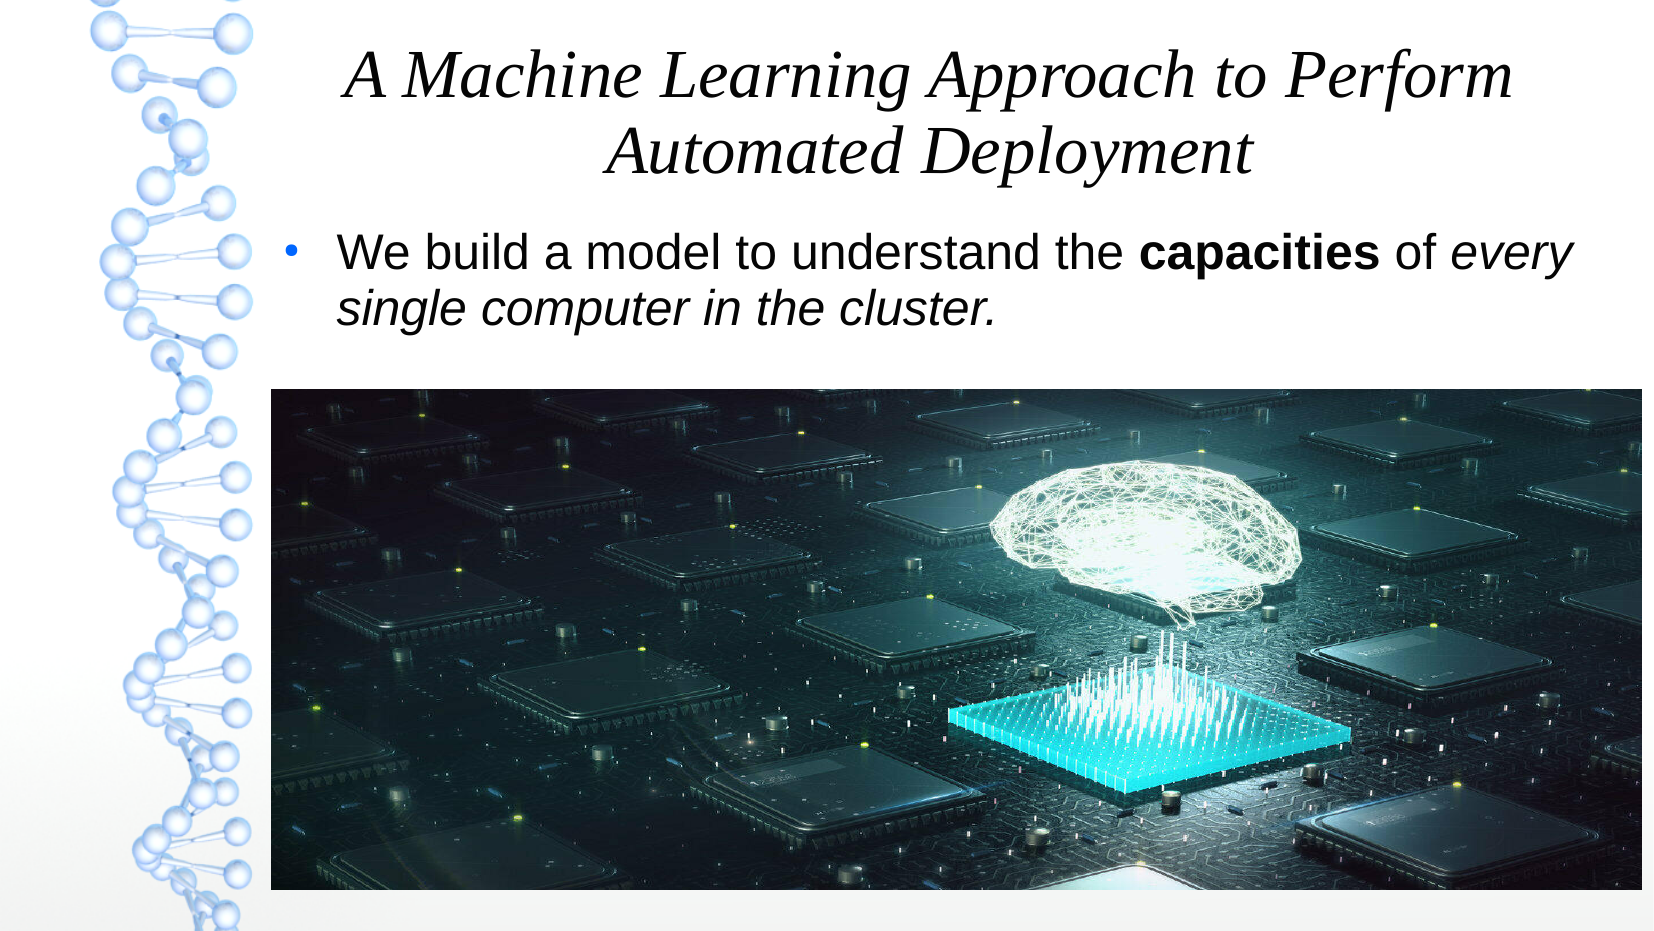

# A Machine Learning Approach to Perform Automated Deployment
We build a model to understand the capacities of every single computer in the cluster.
4